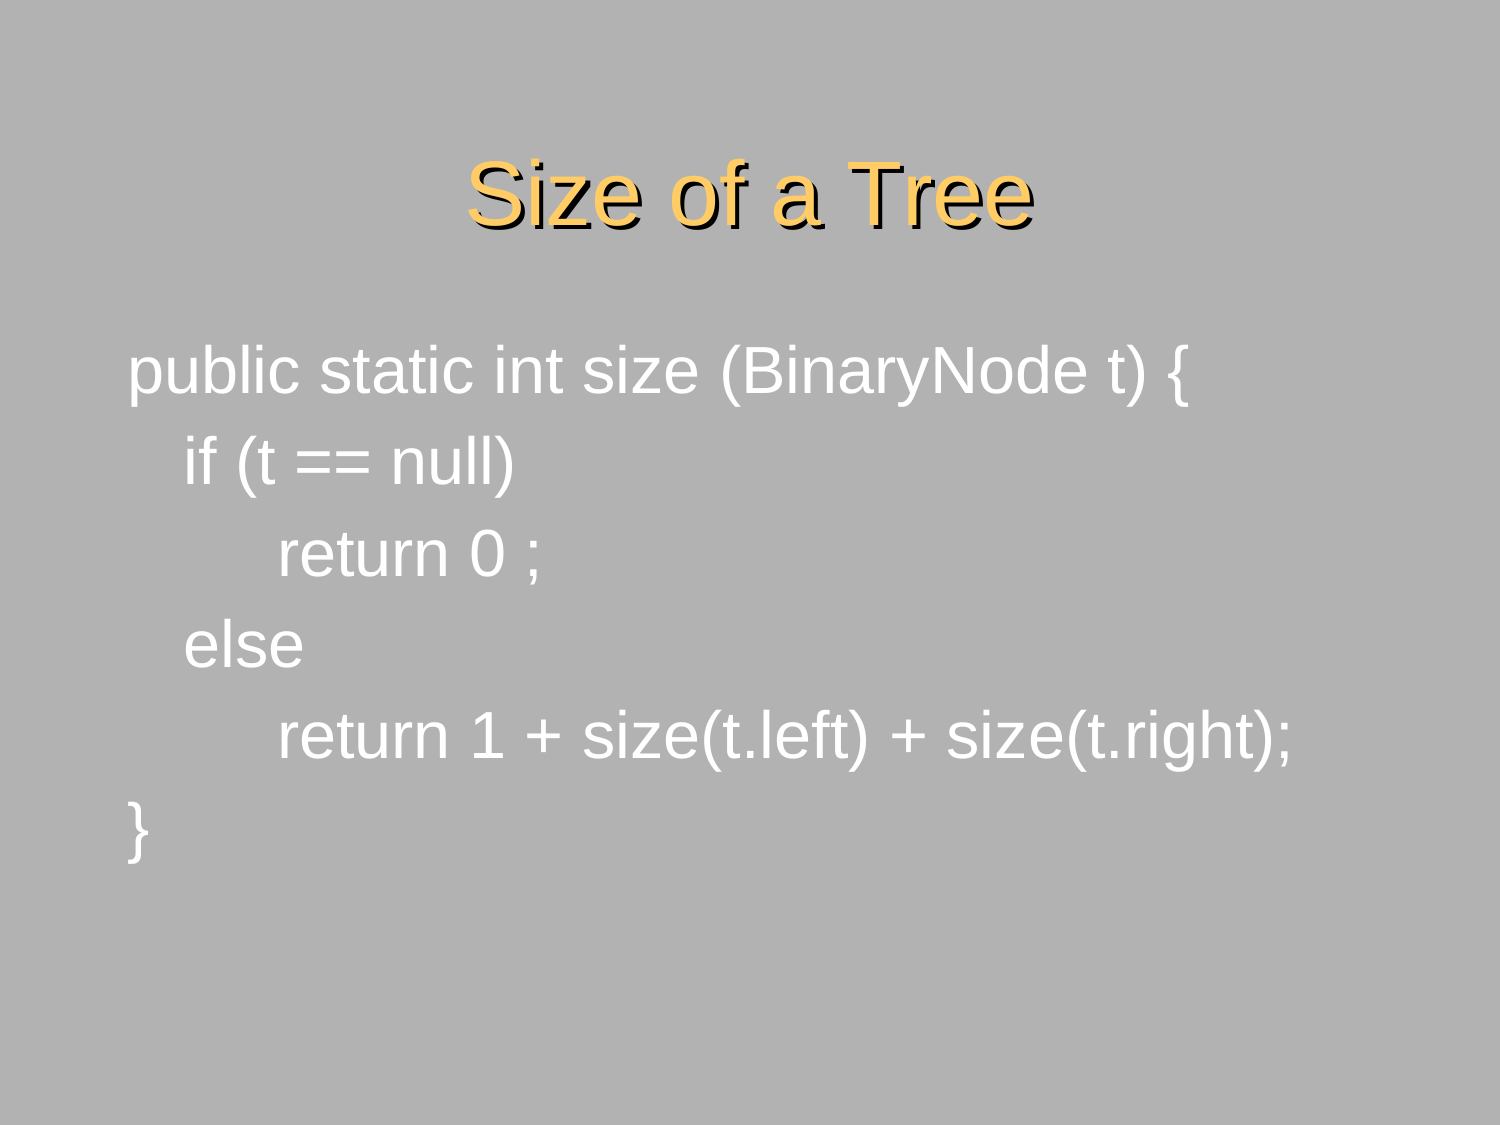

# Size of a Tree
public static int size (BinaryNode t) {
	if (t == null)
		return 0 ;
	else
		return 1 + size(t.left) + size(t.right);
}